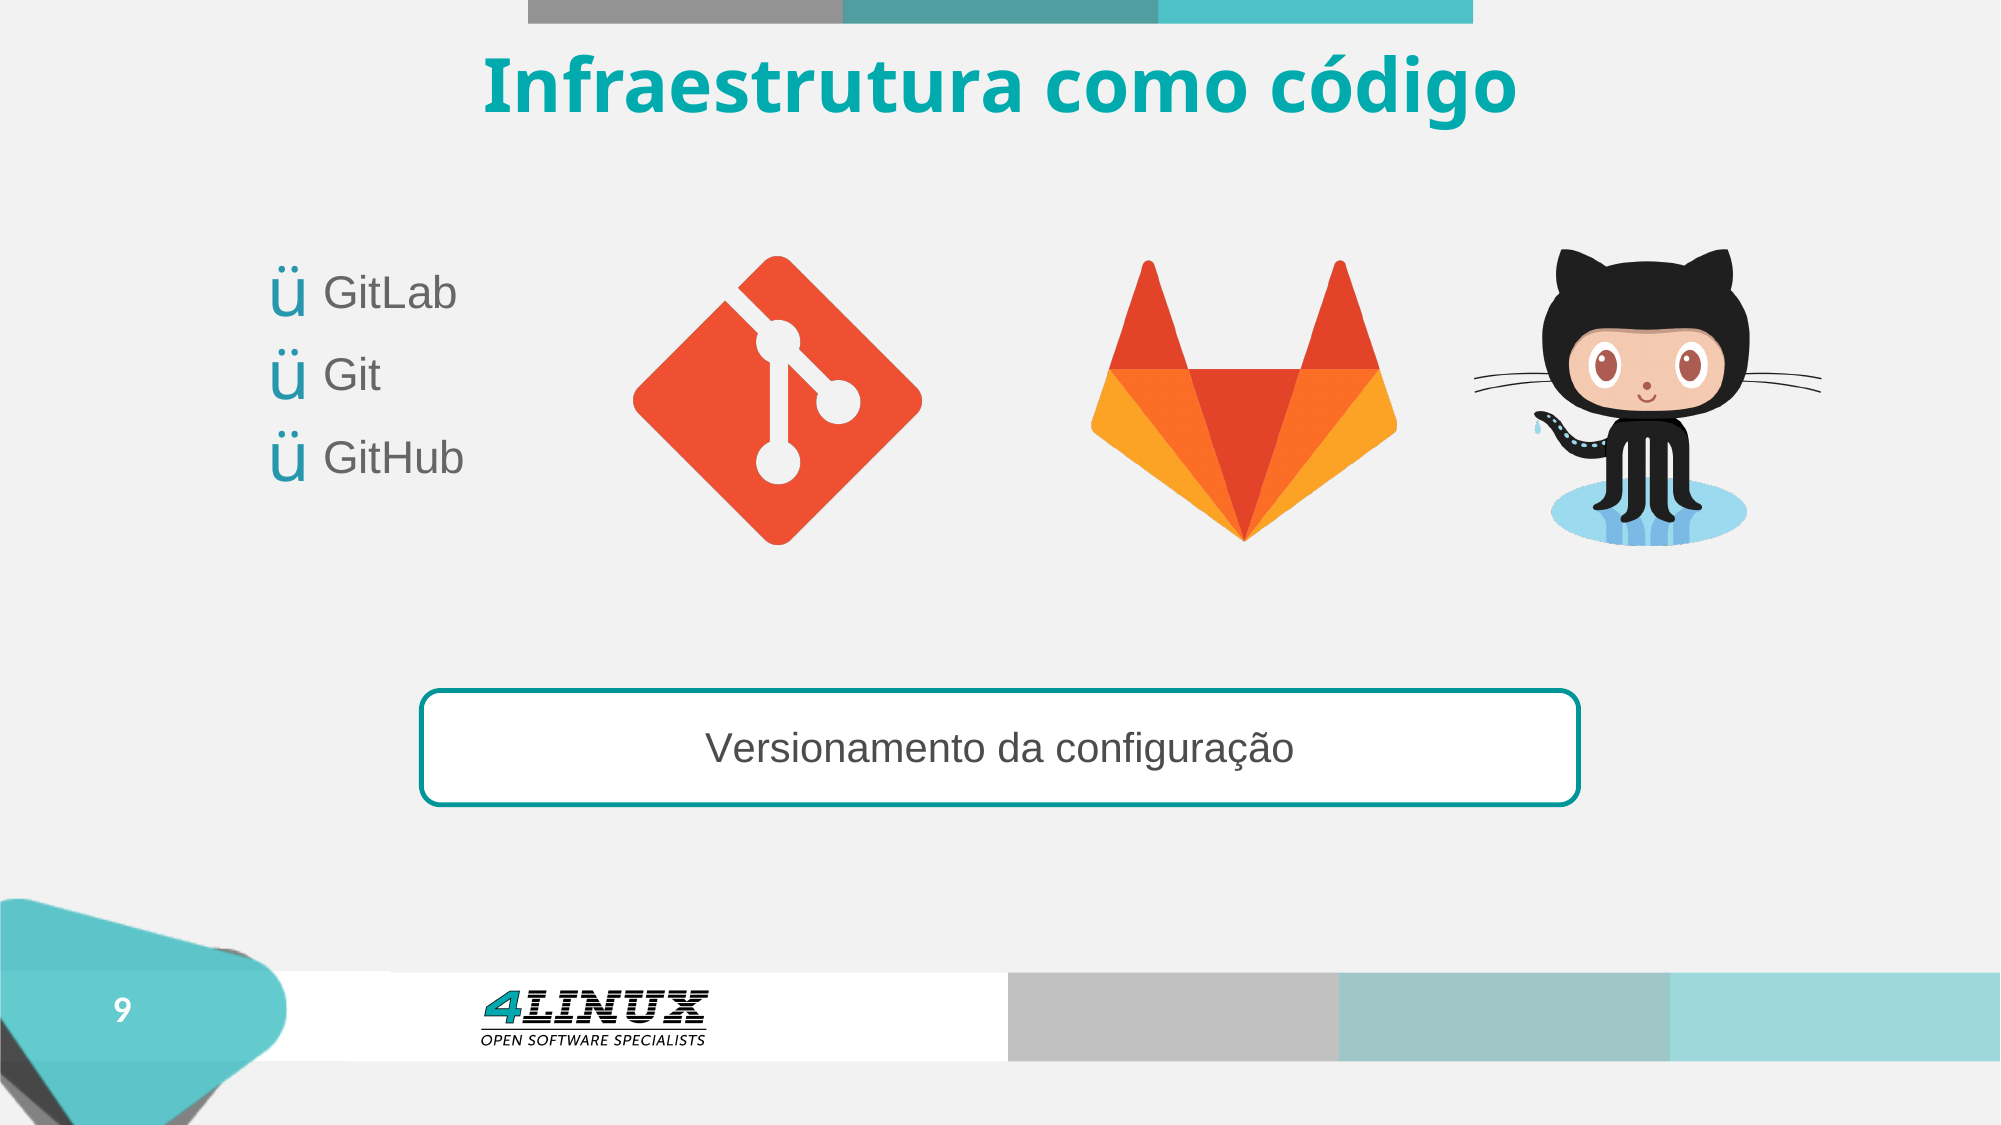

# Infraestrutura como código
 GitLab
 Git
 GitHub
Versionamento da configuração